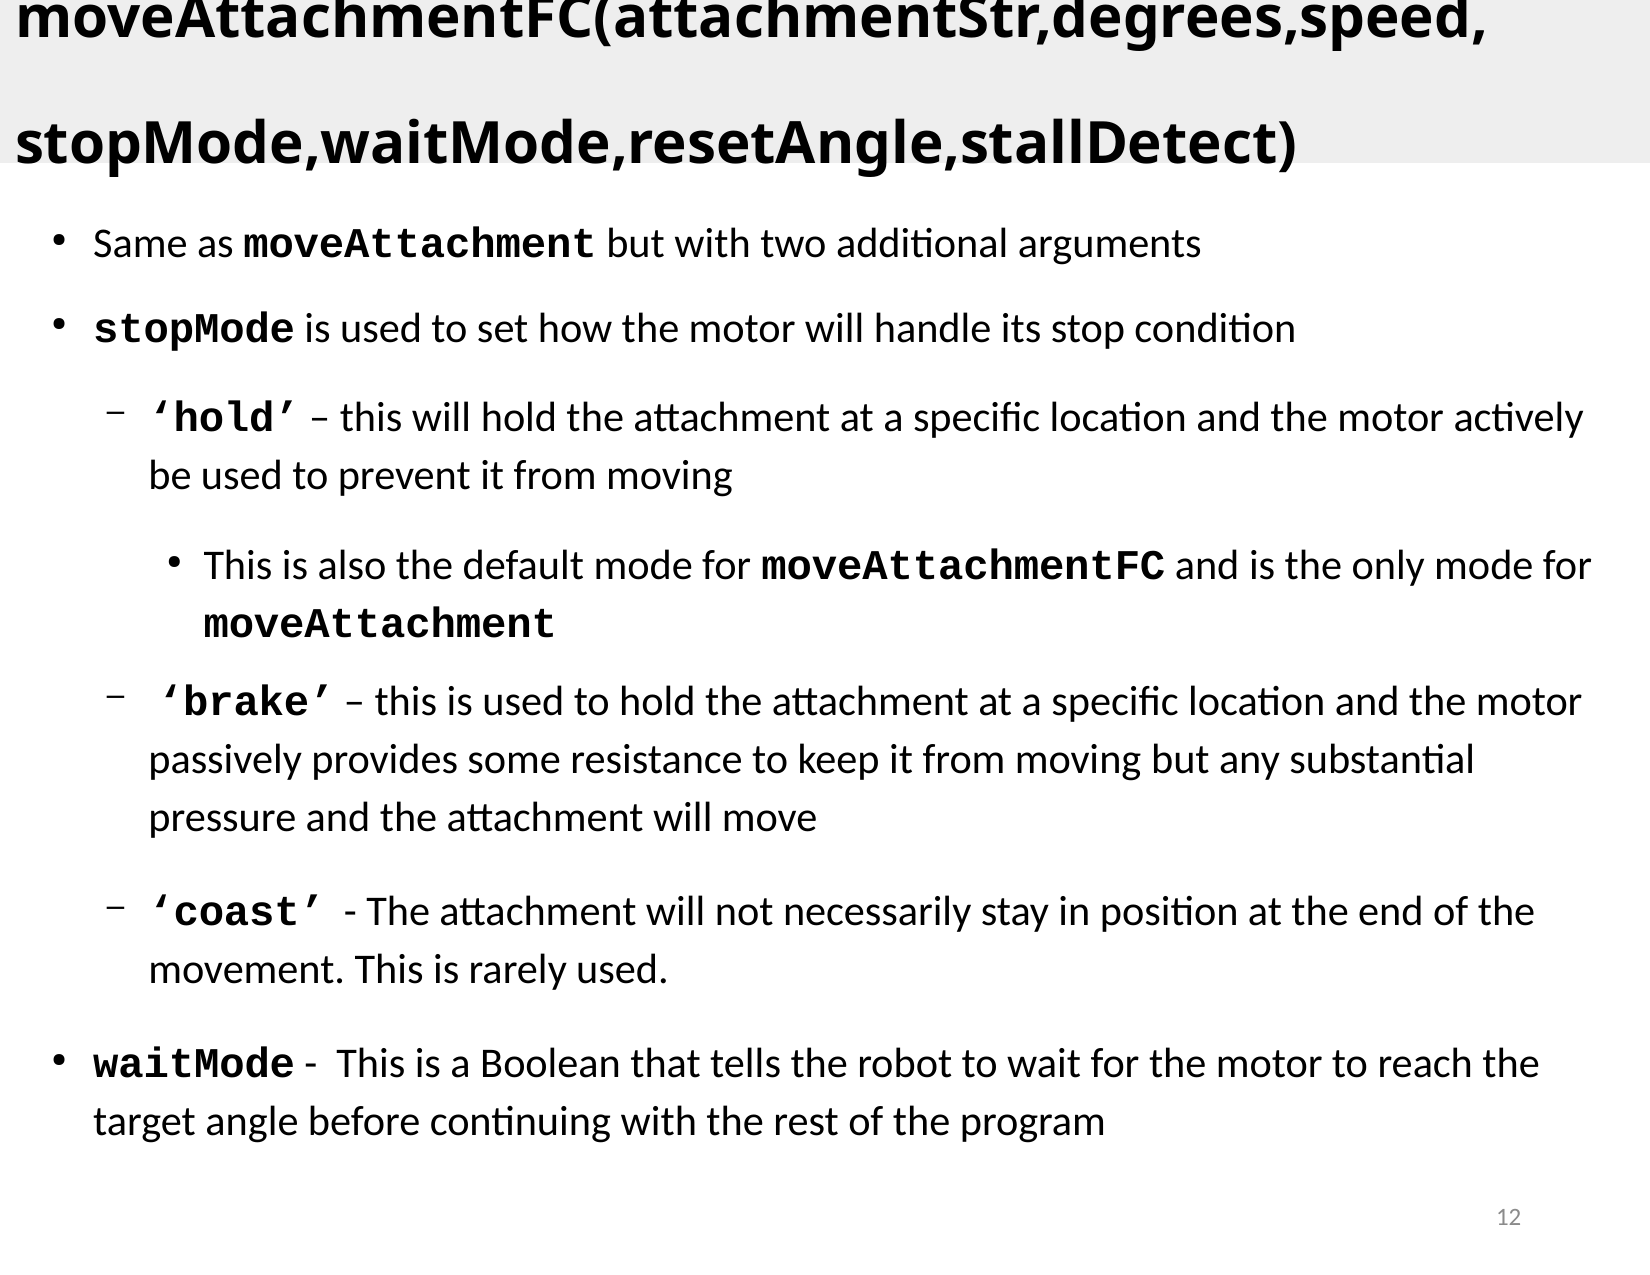

moveAttachmentFC(attachmentStr,degrees,speed,
			 stopMode,waitMode,resetAngle,stallDetect)
# Same as moveAttachment but with two additional arguments
stopMode is used to set how the motor will handle its stop condition
‘hold’ – this will hold the attachment at a specific location and the motor actively be used to prevent it from moving
This is also the default mode for moveAttachmentFC and is the only mode for moveAttachment
 ‘brake’ – this is used to hold the attachment at a specific location and the motor passively provides some resistance to keep it from moving but any substantial pressure and the attachment will move
‘coast’ - The attachment will not necessarily stay in position at the end of the movement. This is rarely used.
waitMode -  This is a Boolean that tells the robot to wait for the motor to reach the target angle before continuing with the rest of the program
12